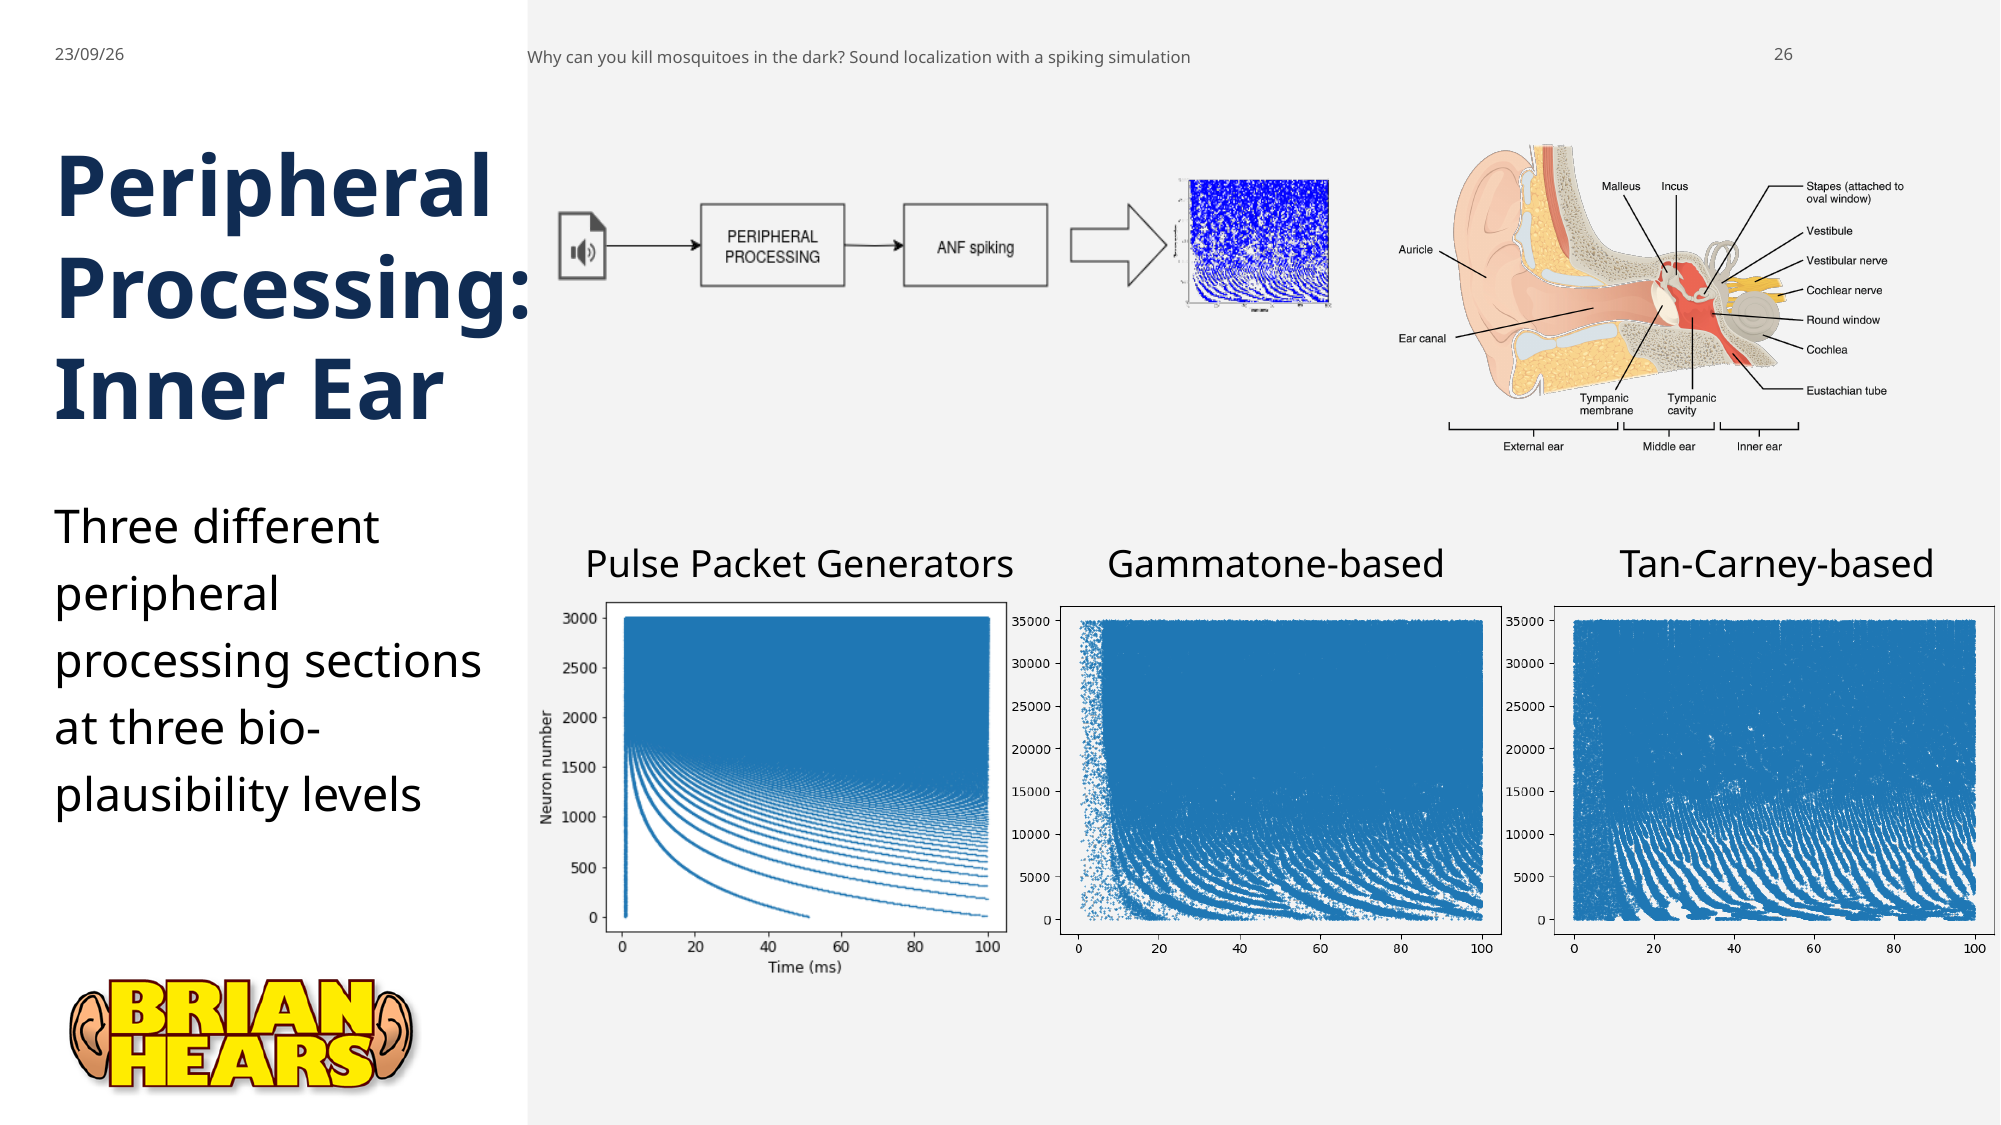

Why can you kill mosquitoes in the dark? Sound localization with a spiking simulation
# Peripheral Processing: Inner Ear
Three different peripheral processing sections at three bio-plausibility levels
Pulse Packet Generators
Gammatone-based
Tan-Carney-based